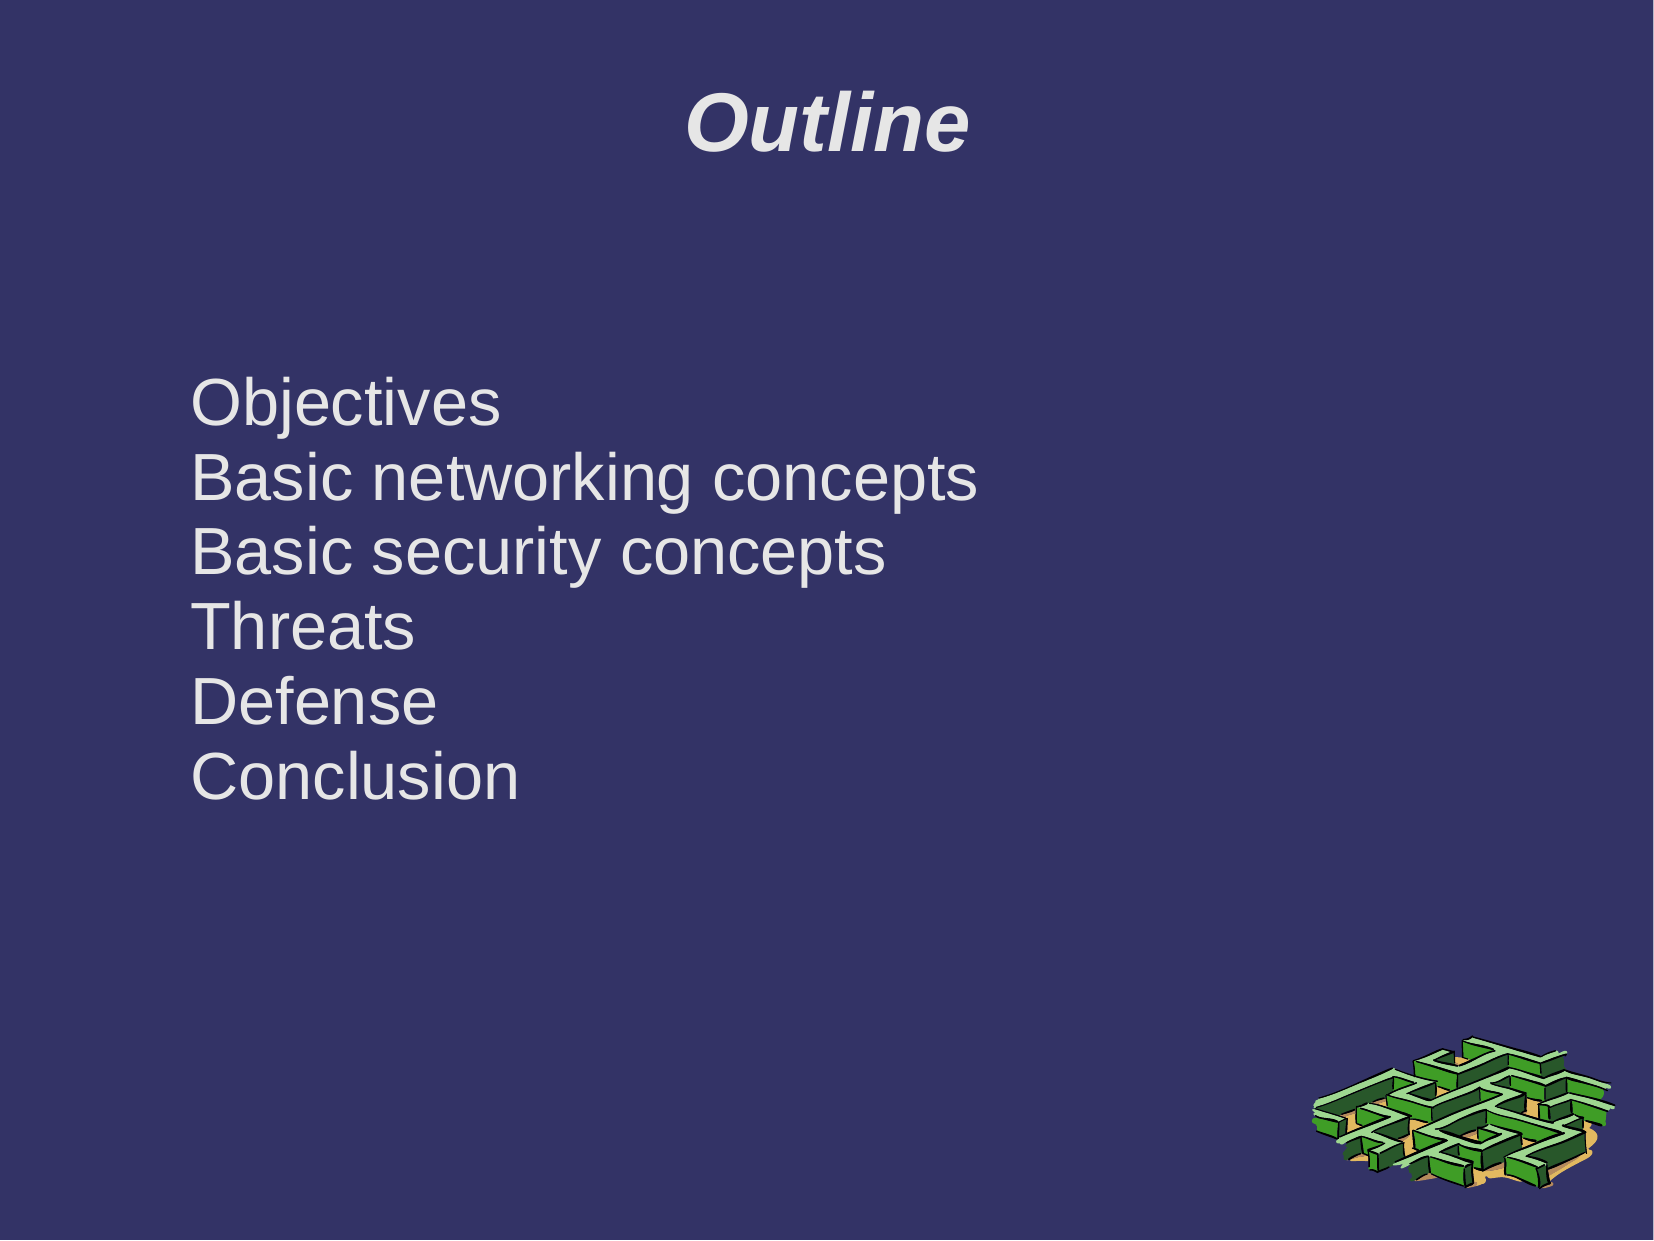

# Outline
Objectives
Basic networking concepts
Basic security concepts
Threats
Defense
Conclusion